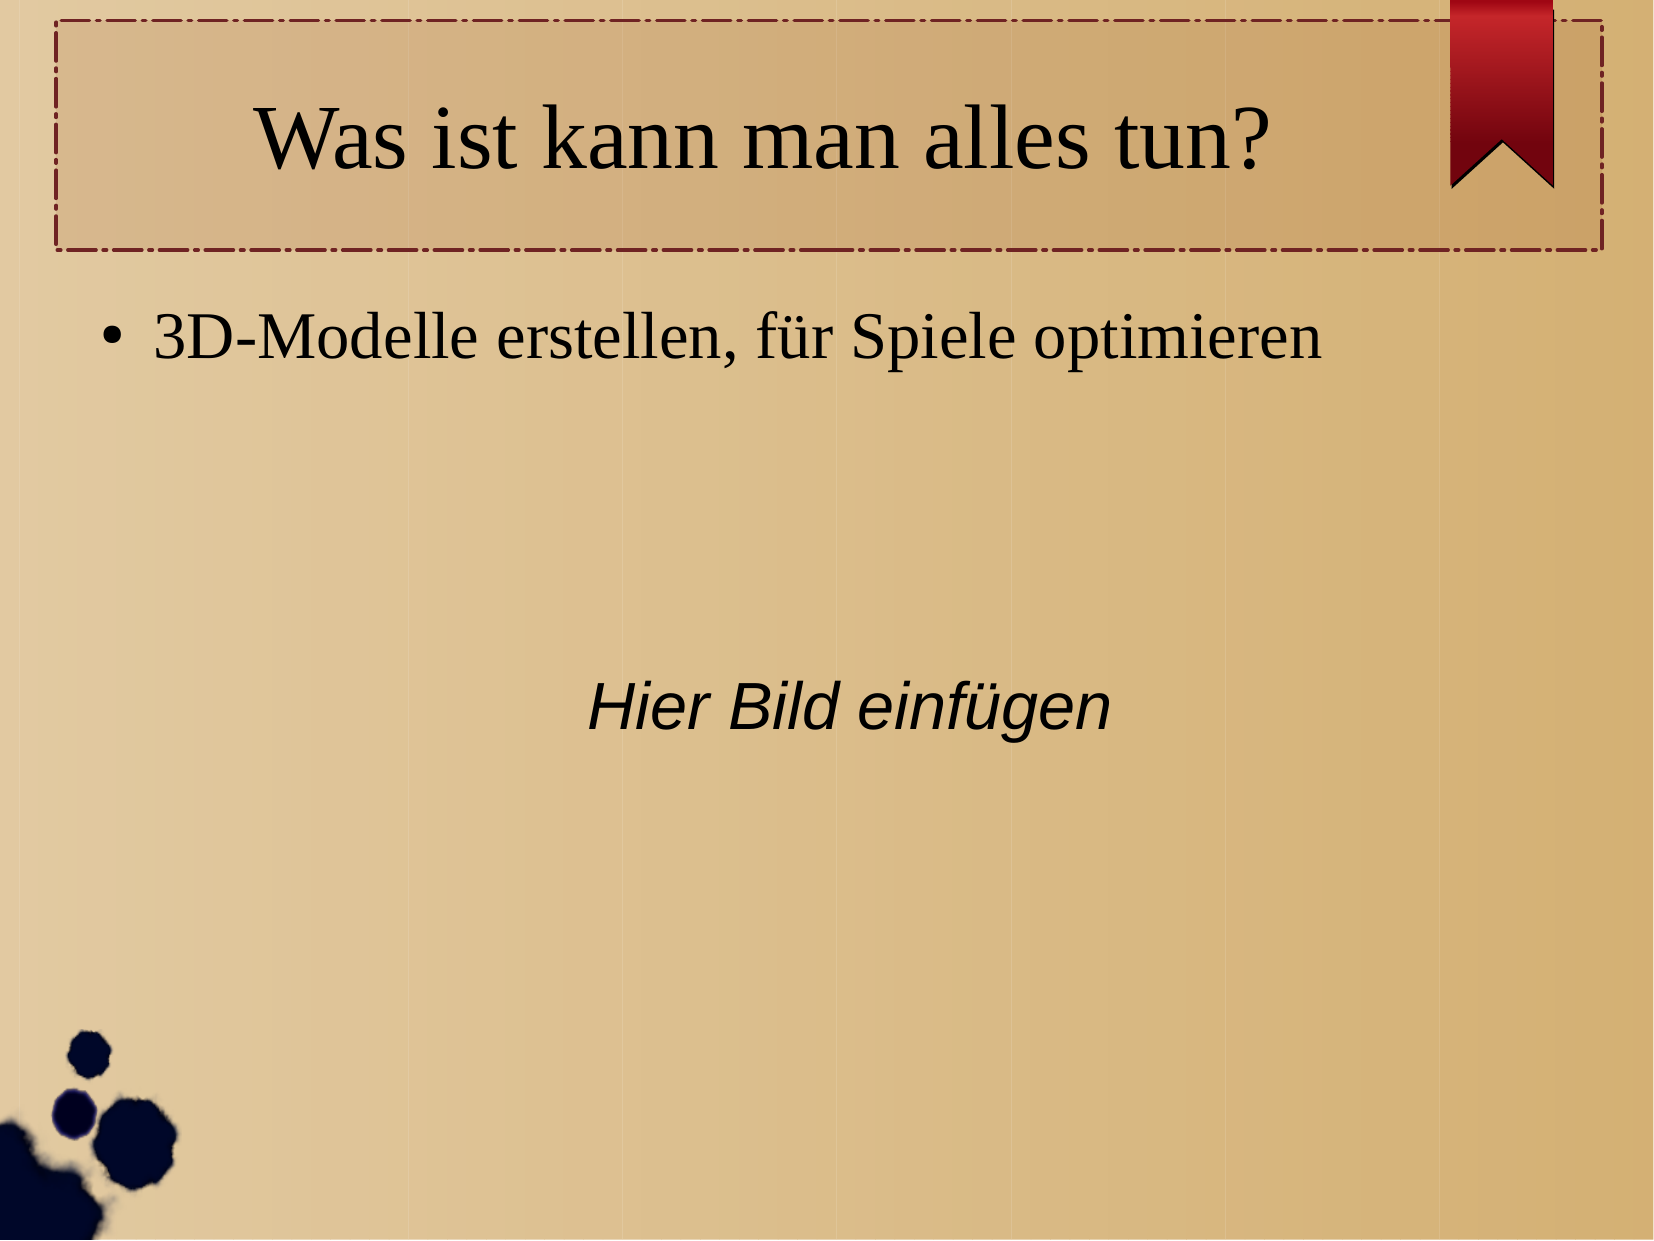

# Was ist kann man alles tun?
3D-Modelle erstellen, für Spiele optimieren
Hier Bild einfügen